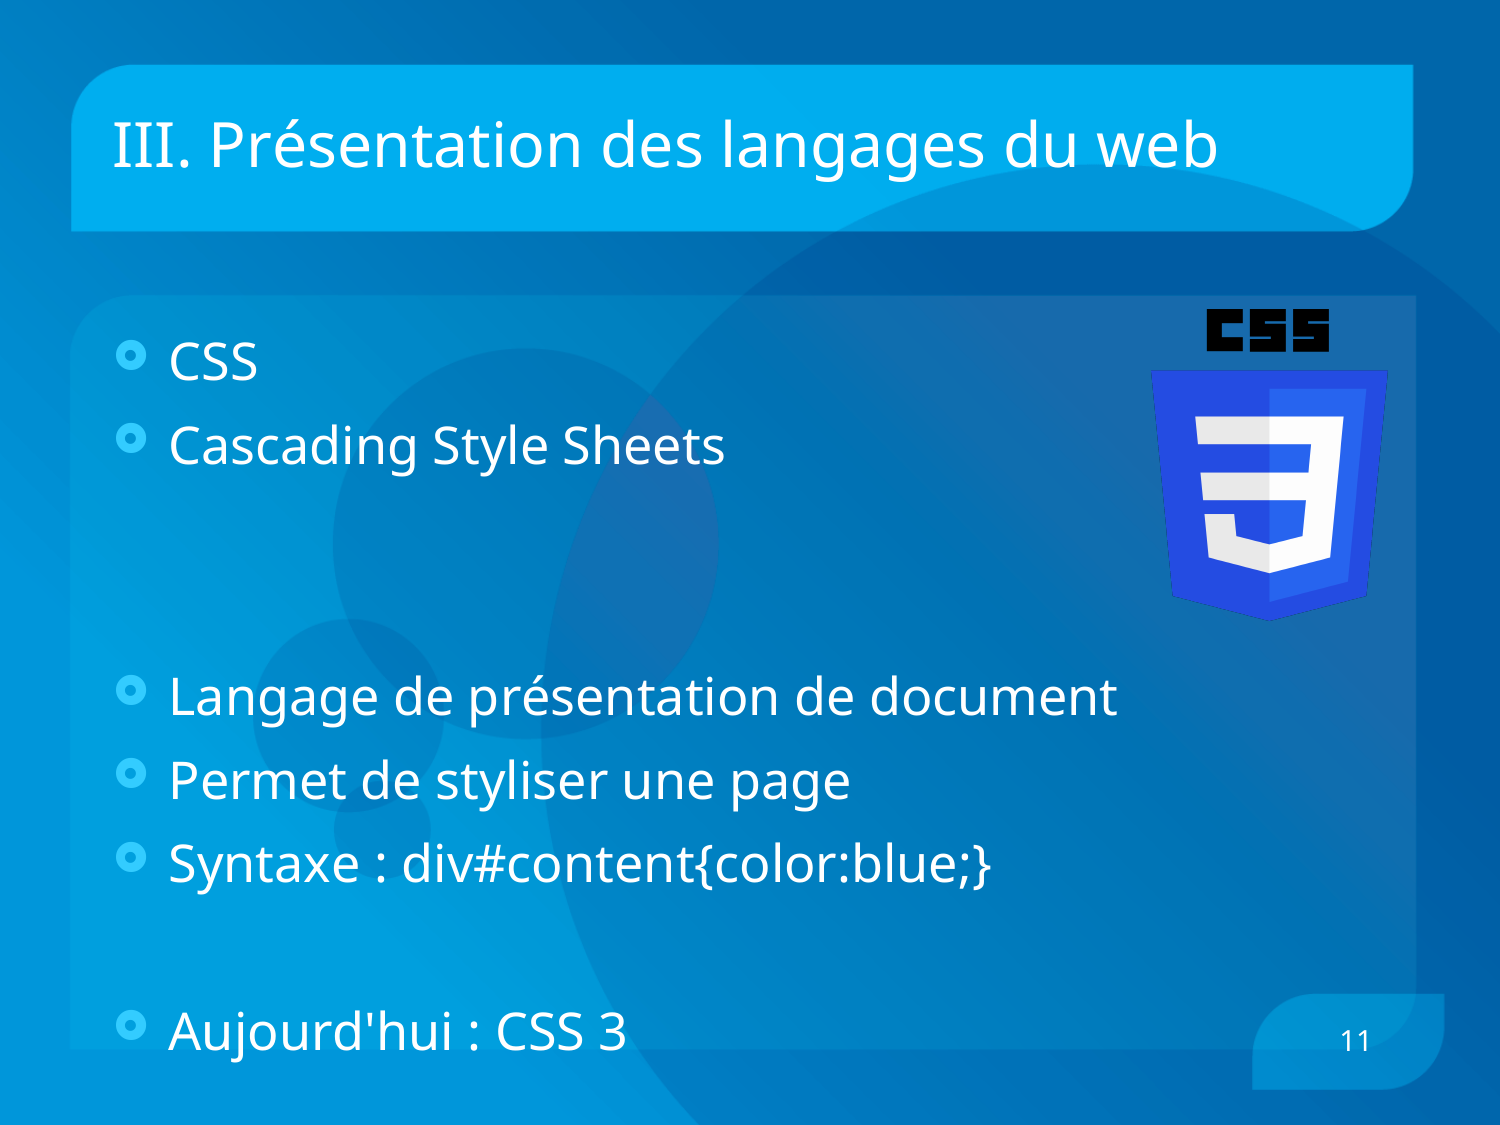

# III. Présentation des langages du web
CSS
Cascading Style Sheets
Langage de présentation de document
Permet de styliser une page
Syntaxe : div#content{color:blue;}
Aujourd'hui : CSS 3
11